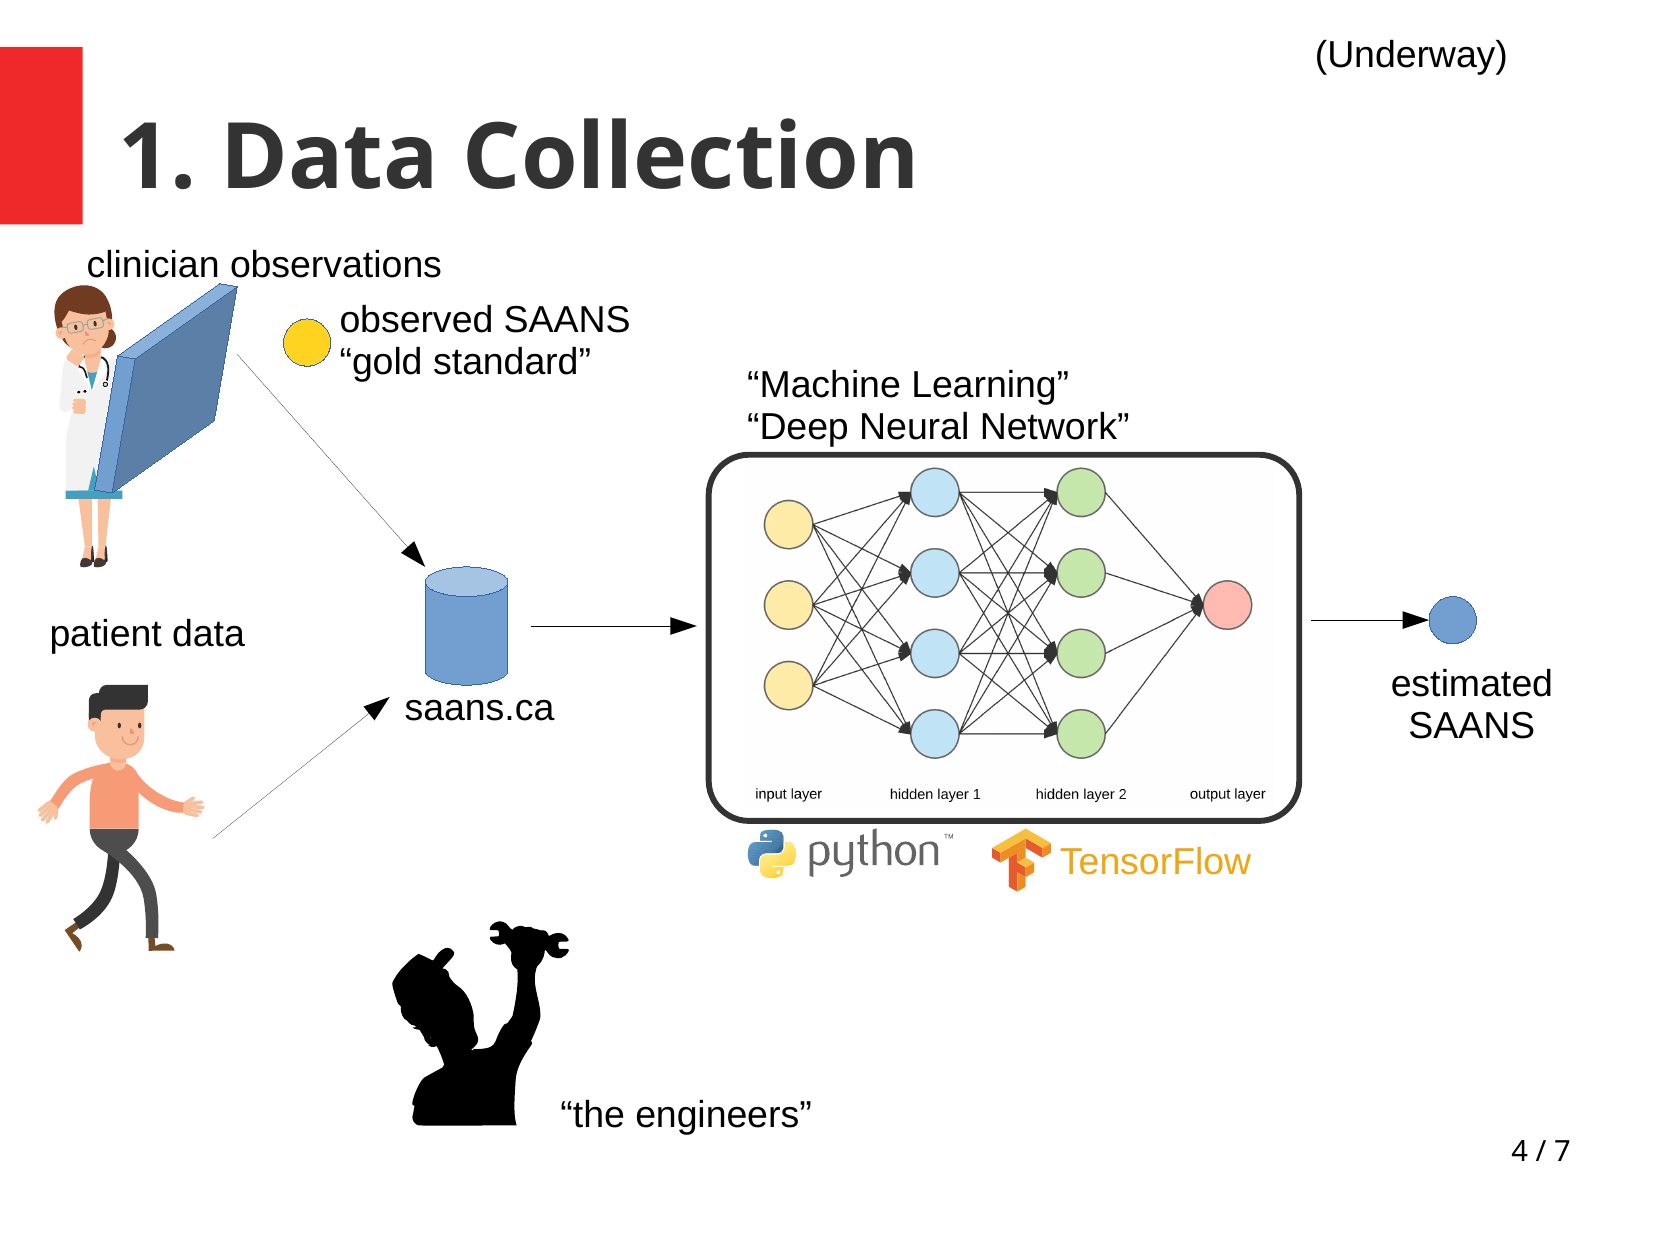

(Underway)
# 1. Data Collection
clinician observations
observed SAANS
“gold standard”
“Machine Learning”
“Deep Neural Network”
patient data
estimated
SAANS
saans.ca
TensorFlow
“the engineers”
4